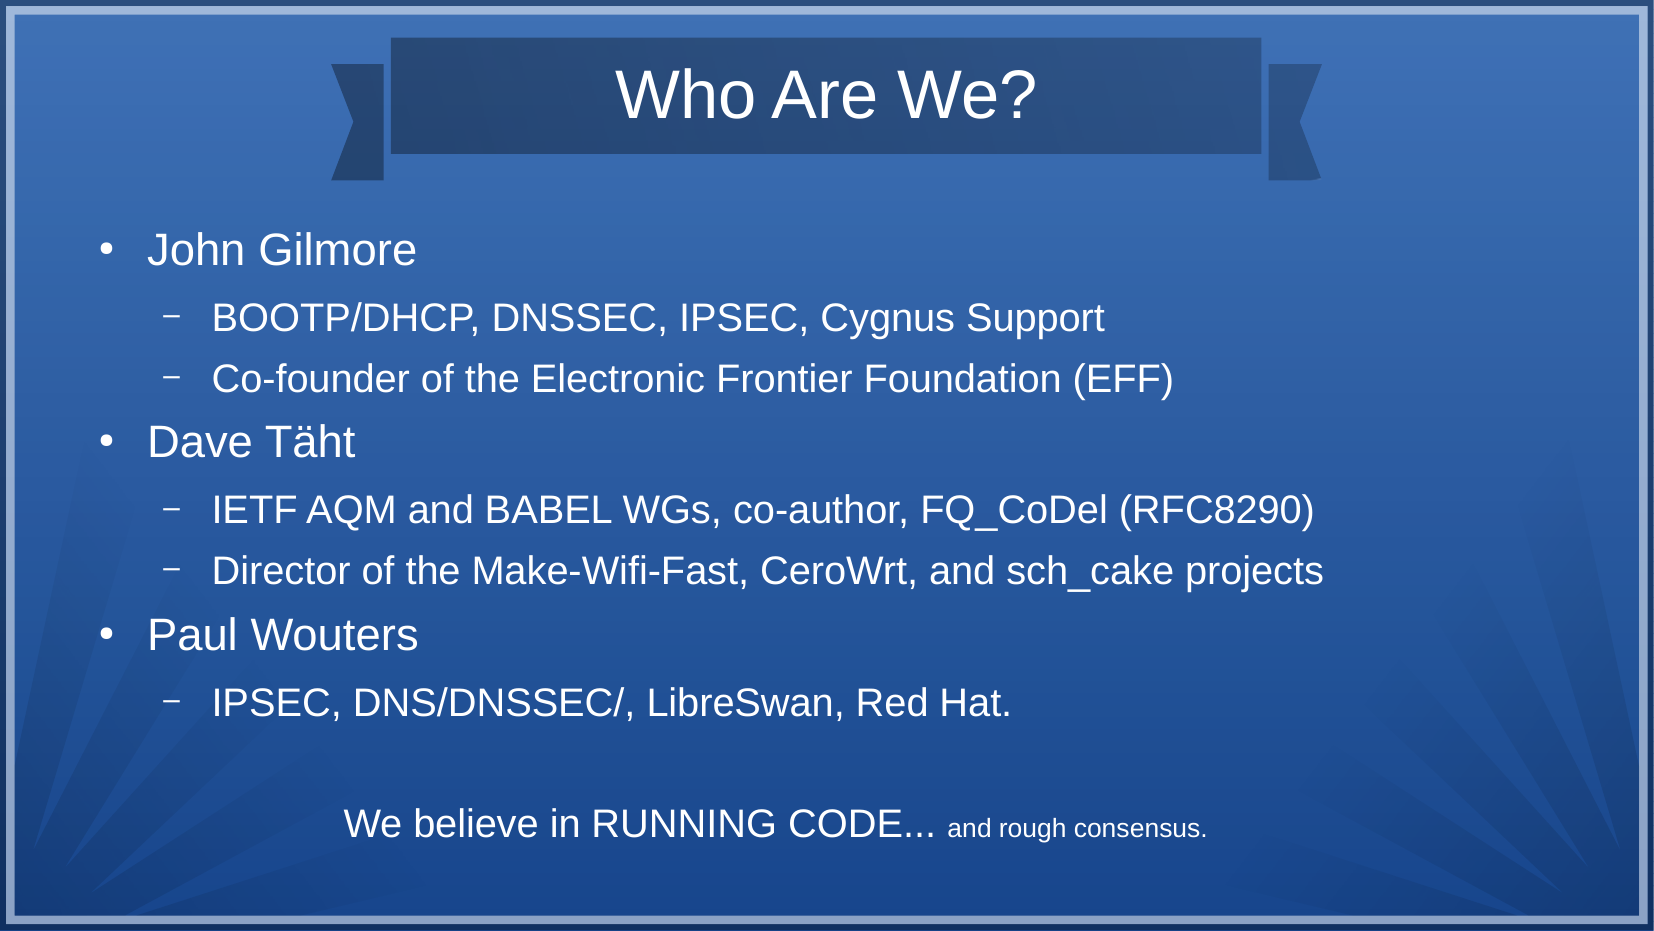

# Who Are We?
John Gilmore
BOOTP/DHCP, DNSSEC, IPSEC, Cygnus Support
Co-founder of the Electronic Frontier Foundation (EFF)
Dave Täht
IETF AQM and BABEL WGs, co-author, FQ_CoDel (RFC8290)
Director of the Make-Wifi-Fast, CeroWrt, and sch_cake projects
Paul Wouters
IPSEC, DNS/DNSSEC/, LibreSwan, Red Hat.
 We believe in RUNNING CODE... and rough consensus.